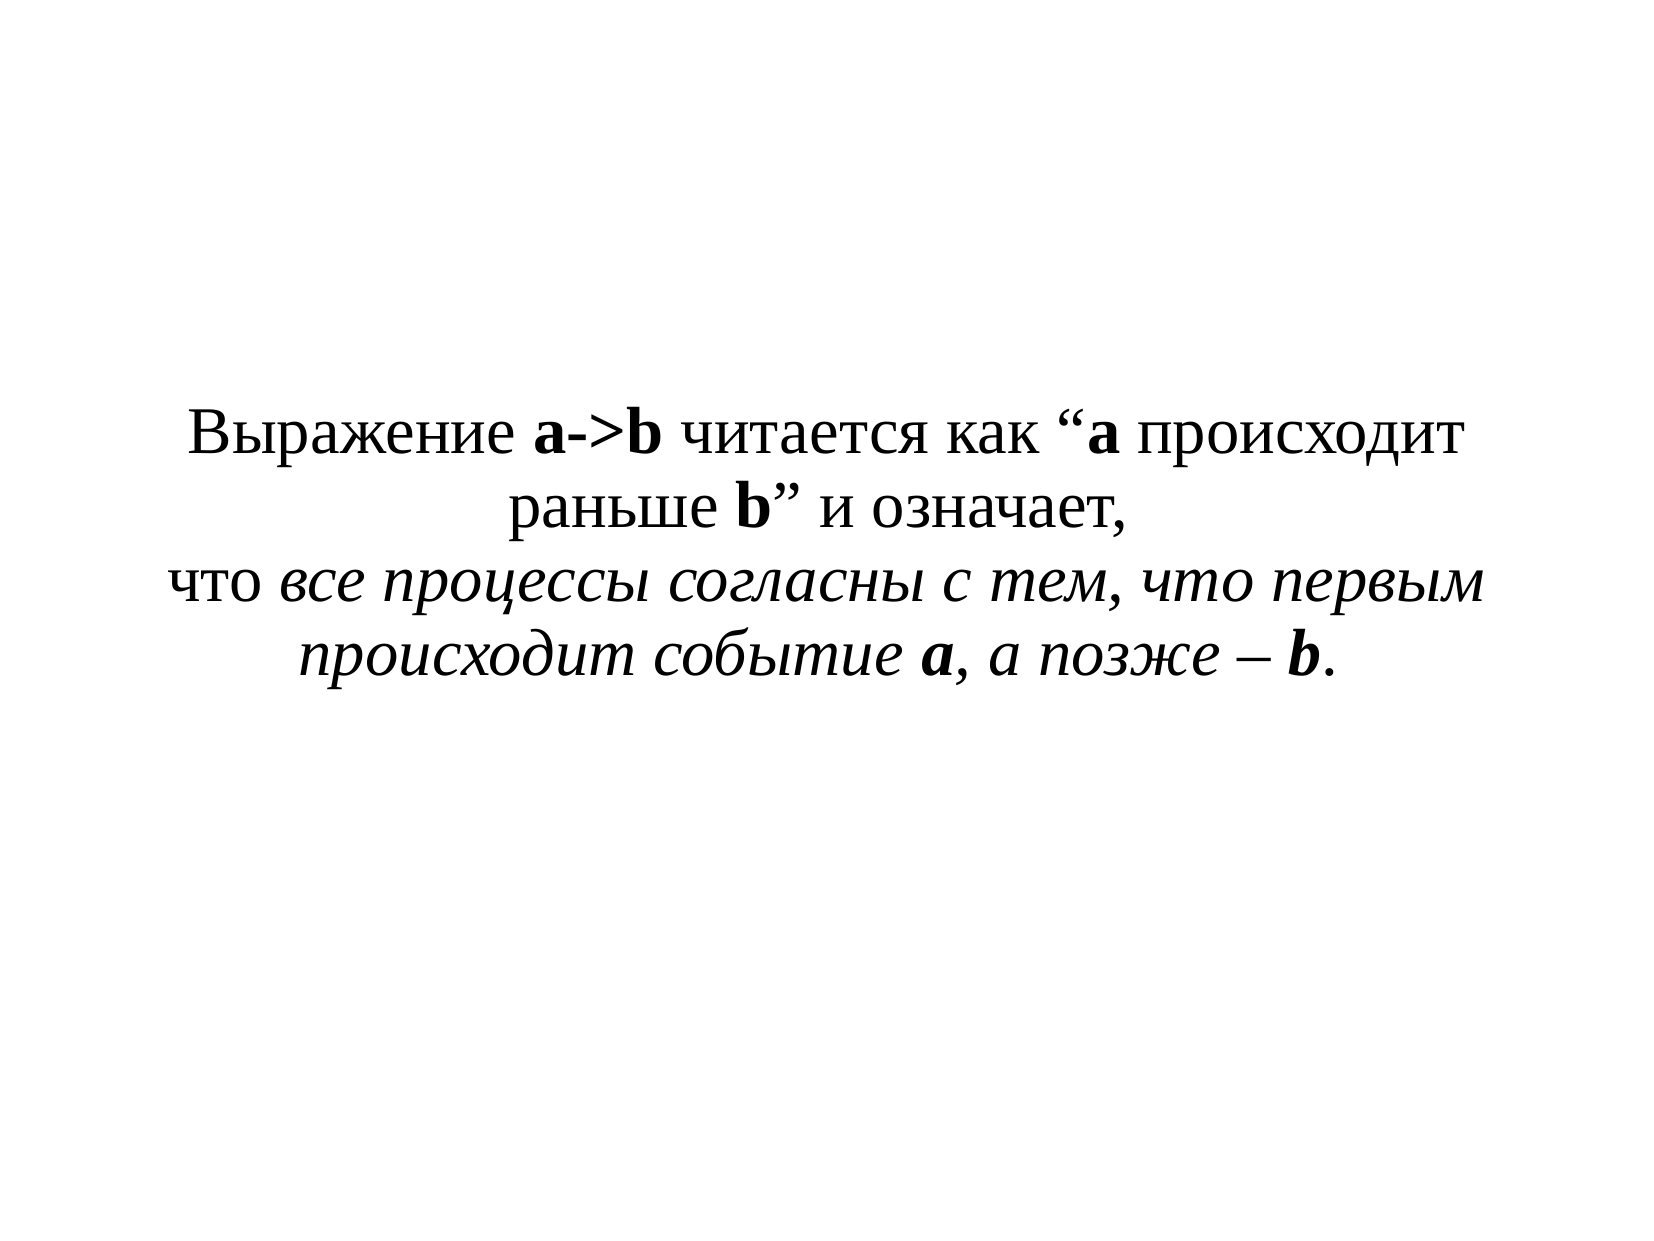

# Выражение a->b читается как “a происходит раньше b” и означает, что все процессы согласны с тем, что первым происходит событие a, а позже – b.